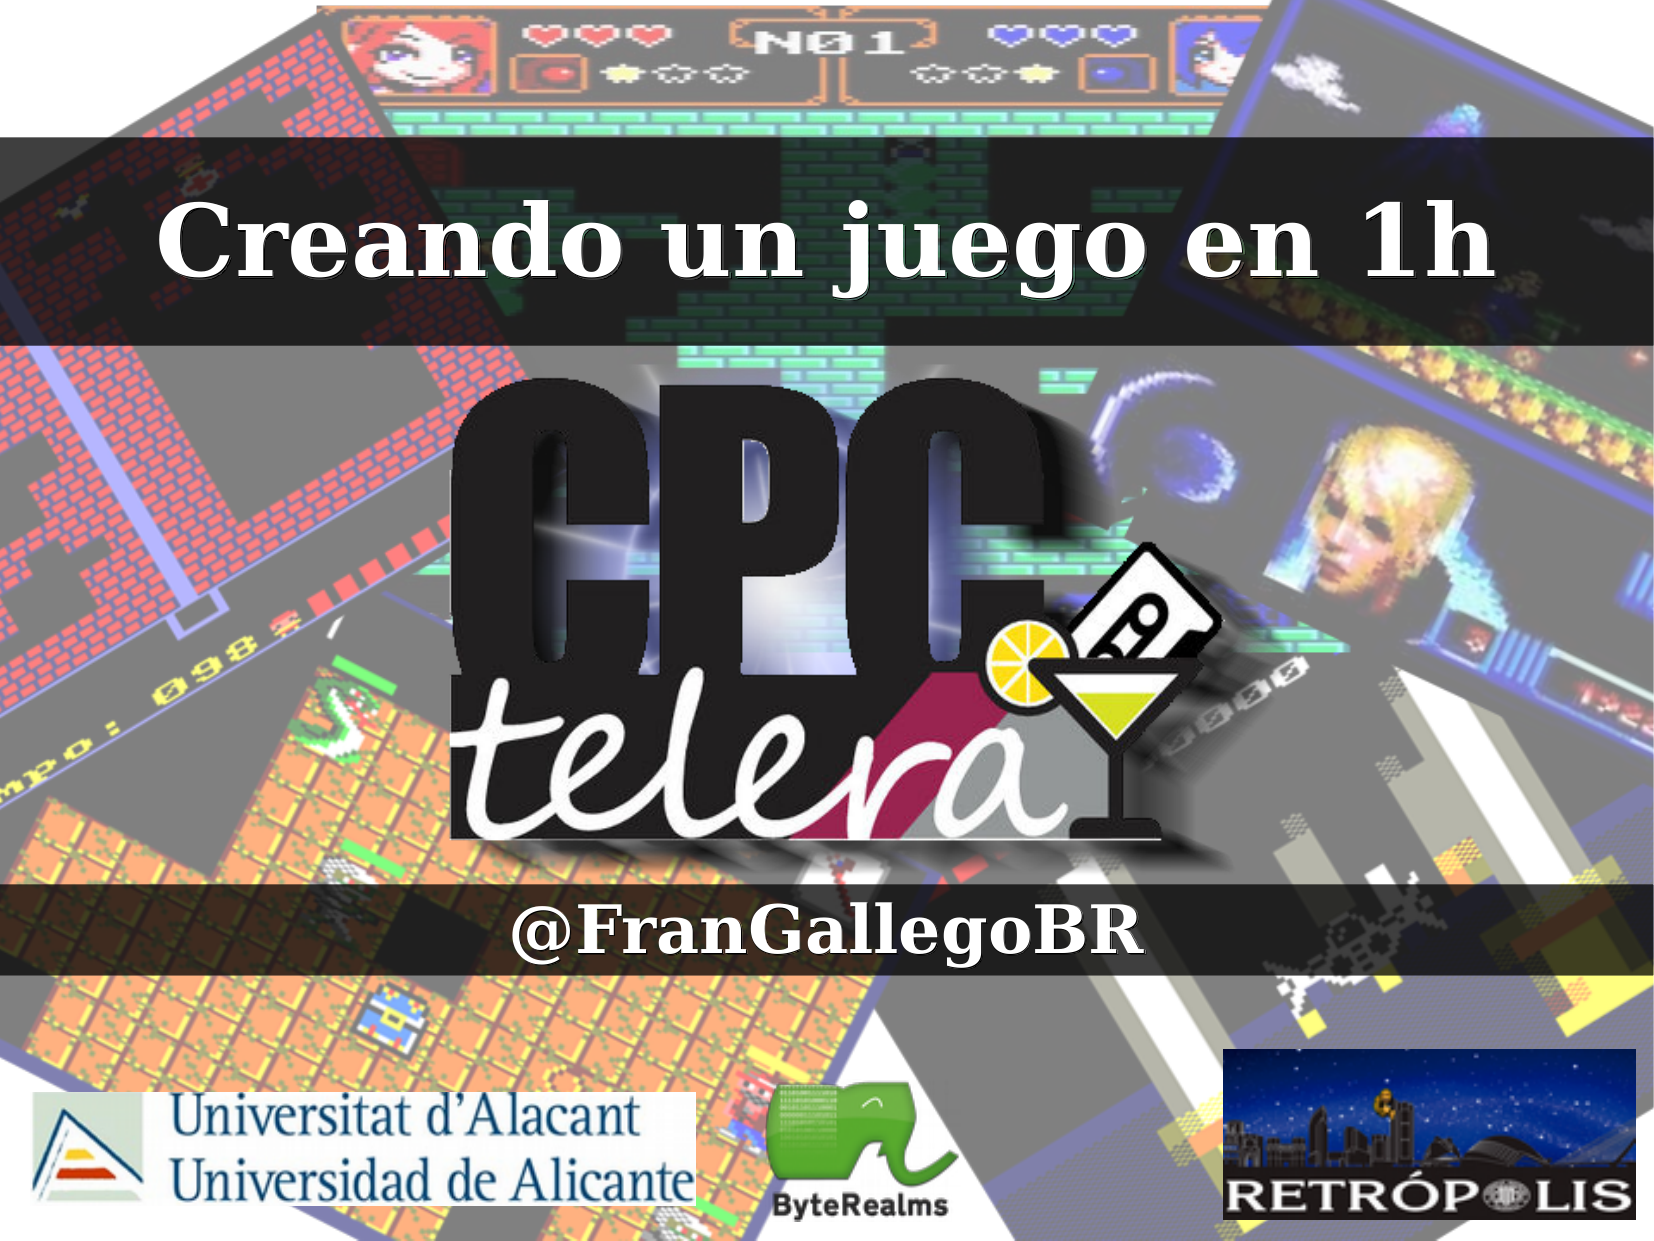

# Creando un juego en 1h
@FranGallegoBR